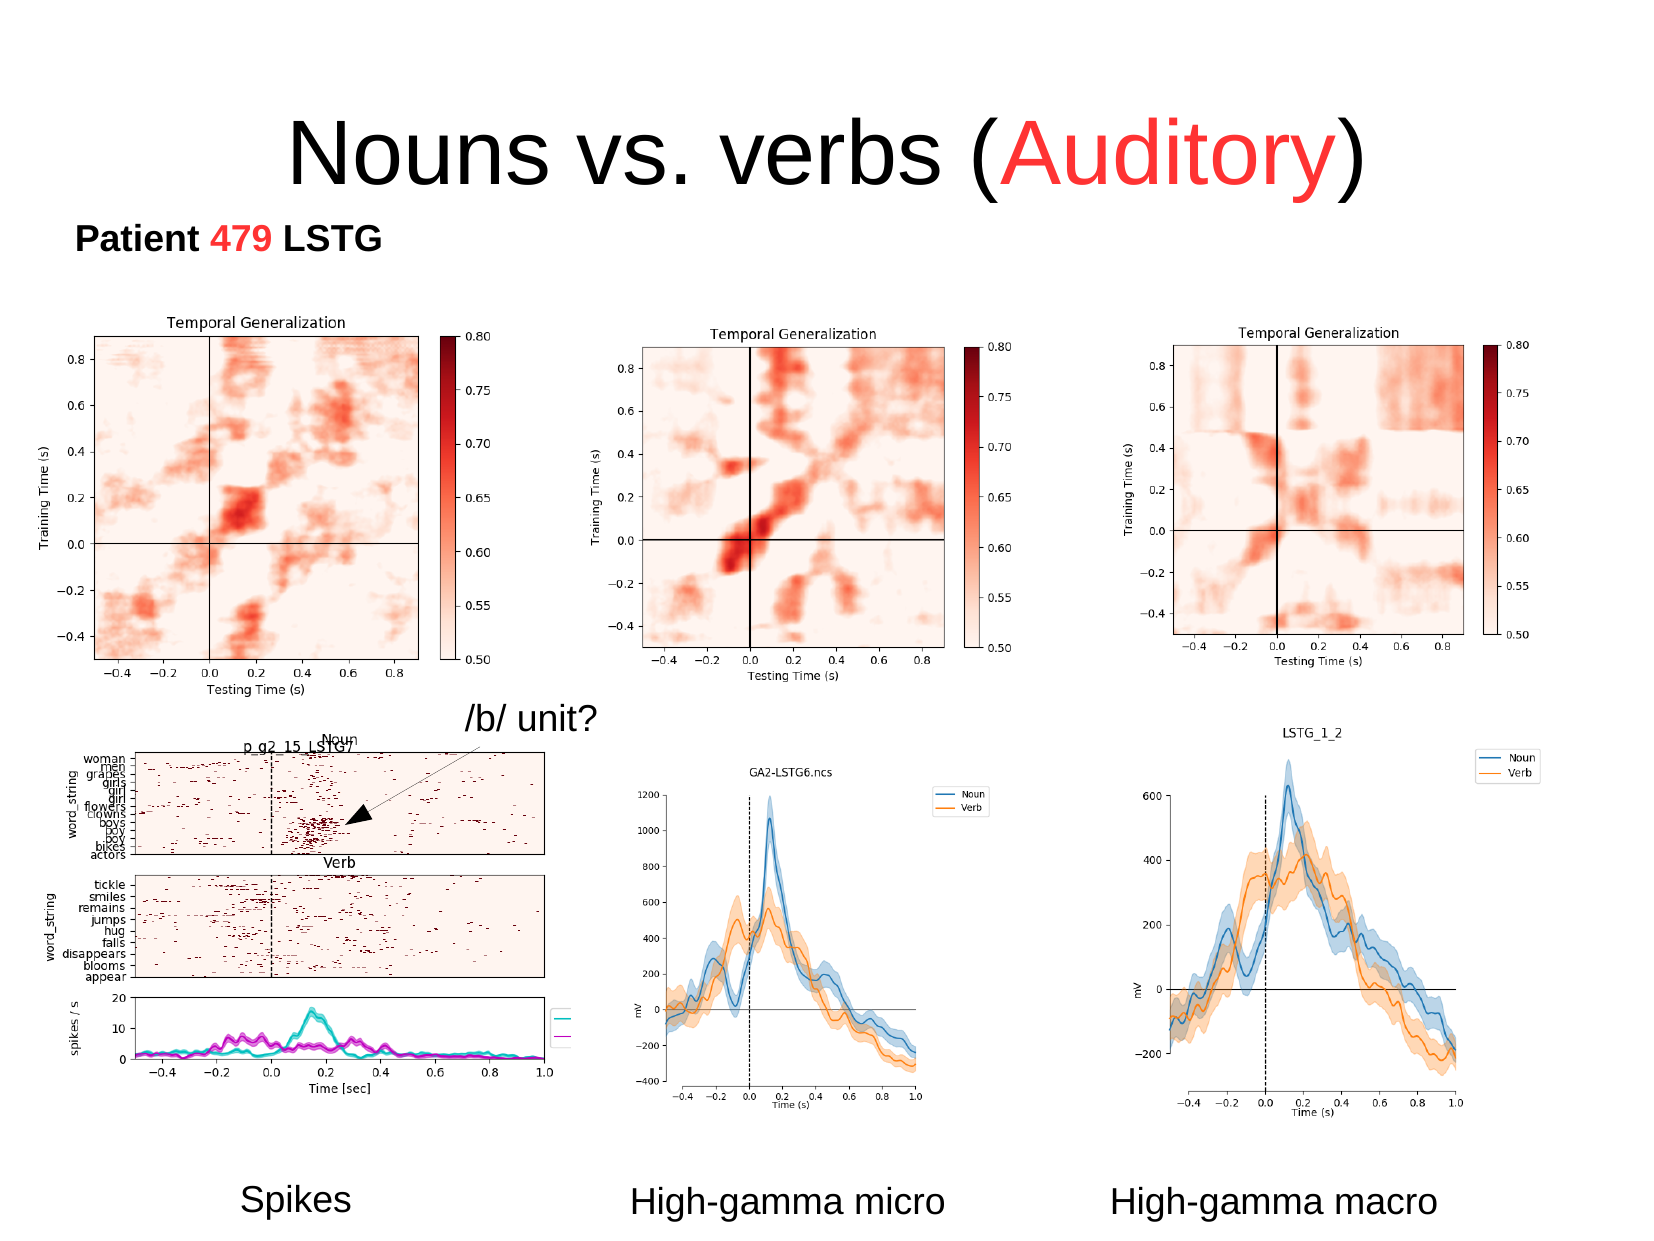

# Nouns vs. verbs (Auditory)
Patient 479 LSTG
/b/ unit?
Spikes
High-gamma micro
High-gamma macro